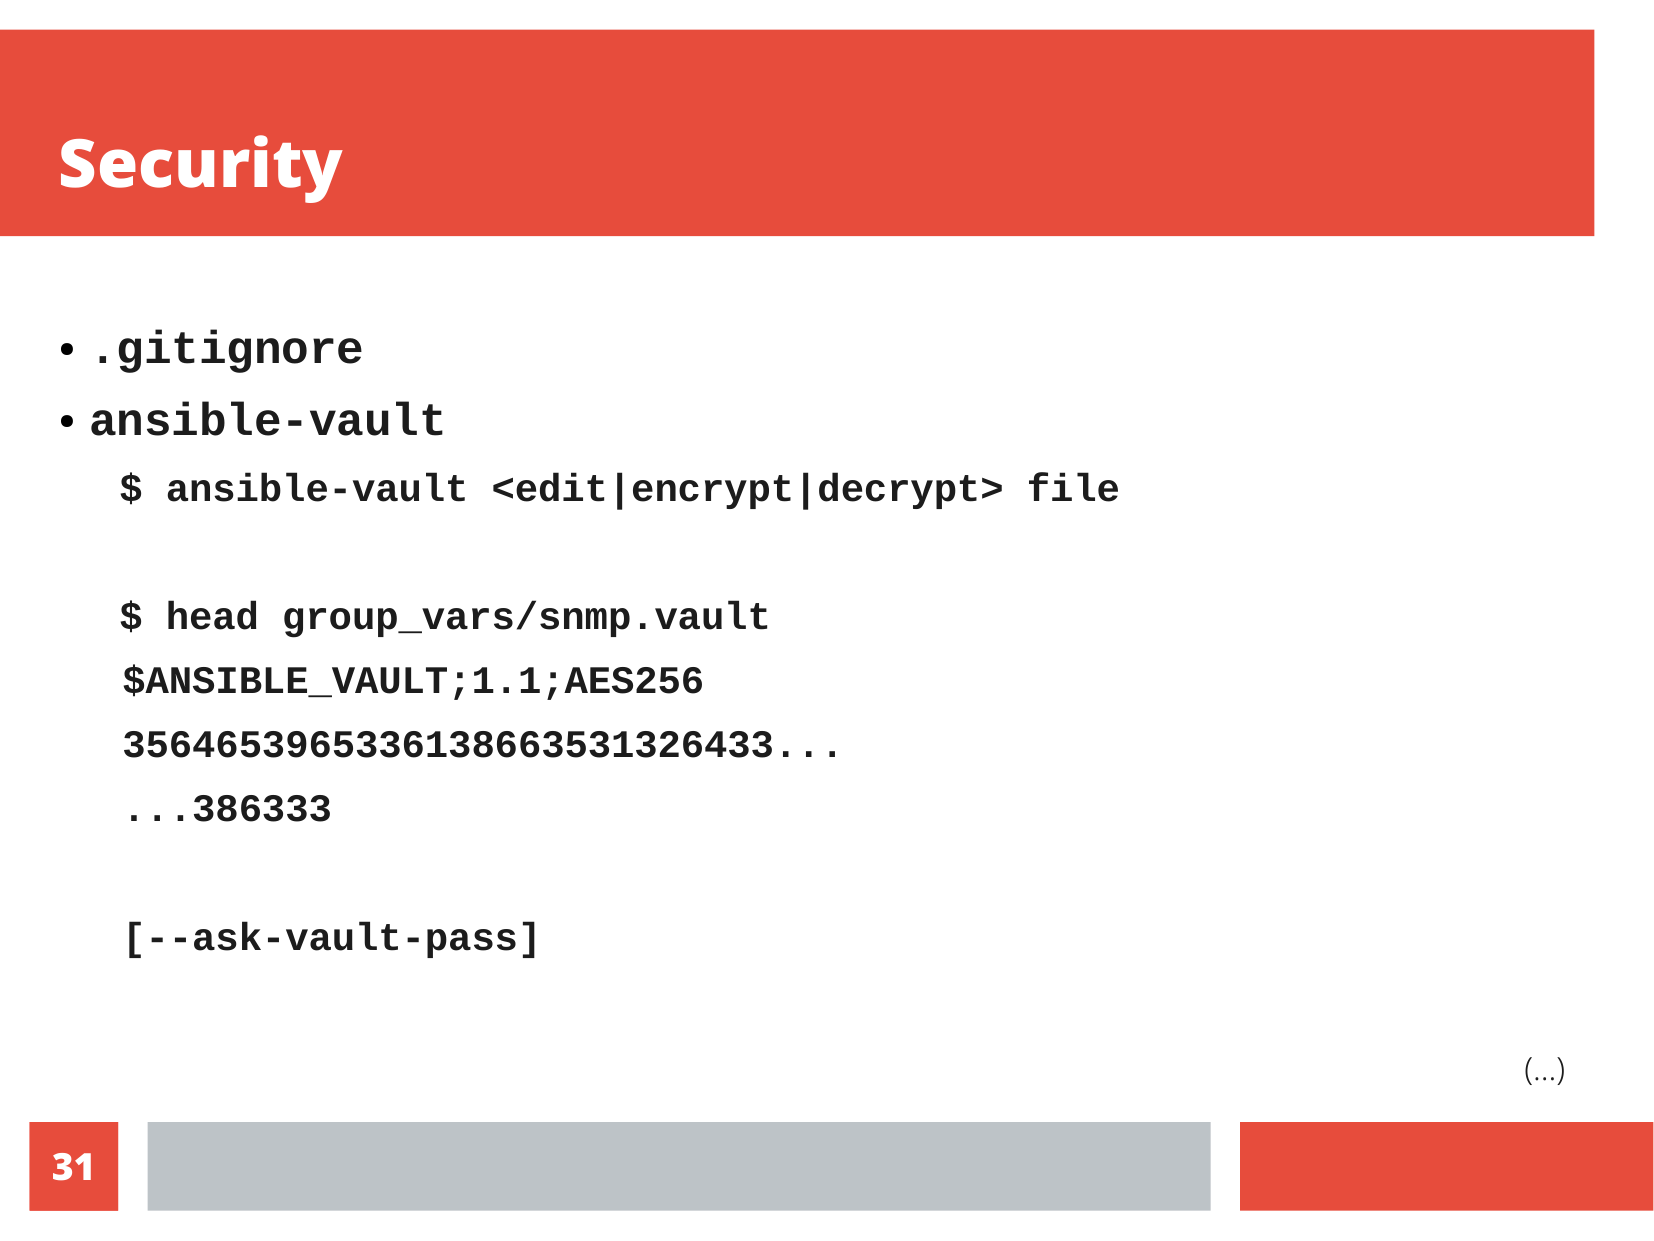

# Security
.gitignore
ansible-vault
$ ansible-vault <edit|encrypt|decrypt> file
$ head group_vars/snmp.vault
 $ANSIBLE_VAULT;1.1;AES256
 3564653965336138663531326433...
 ...386333
 [--ask-vault-pass]
(...)
31